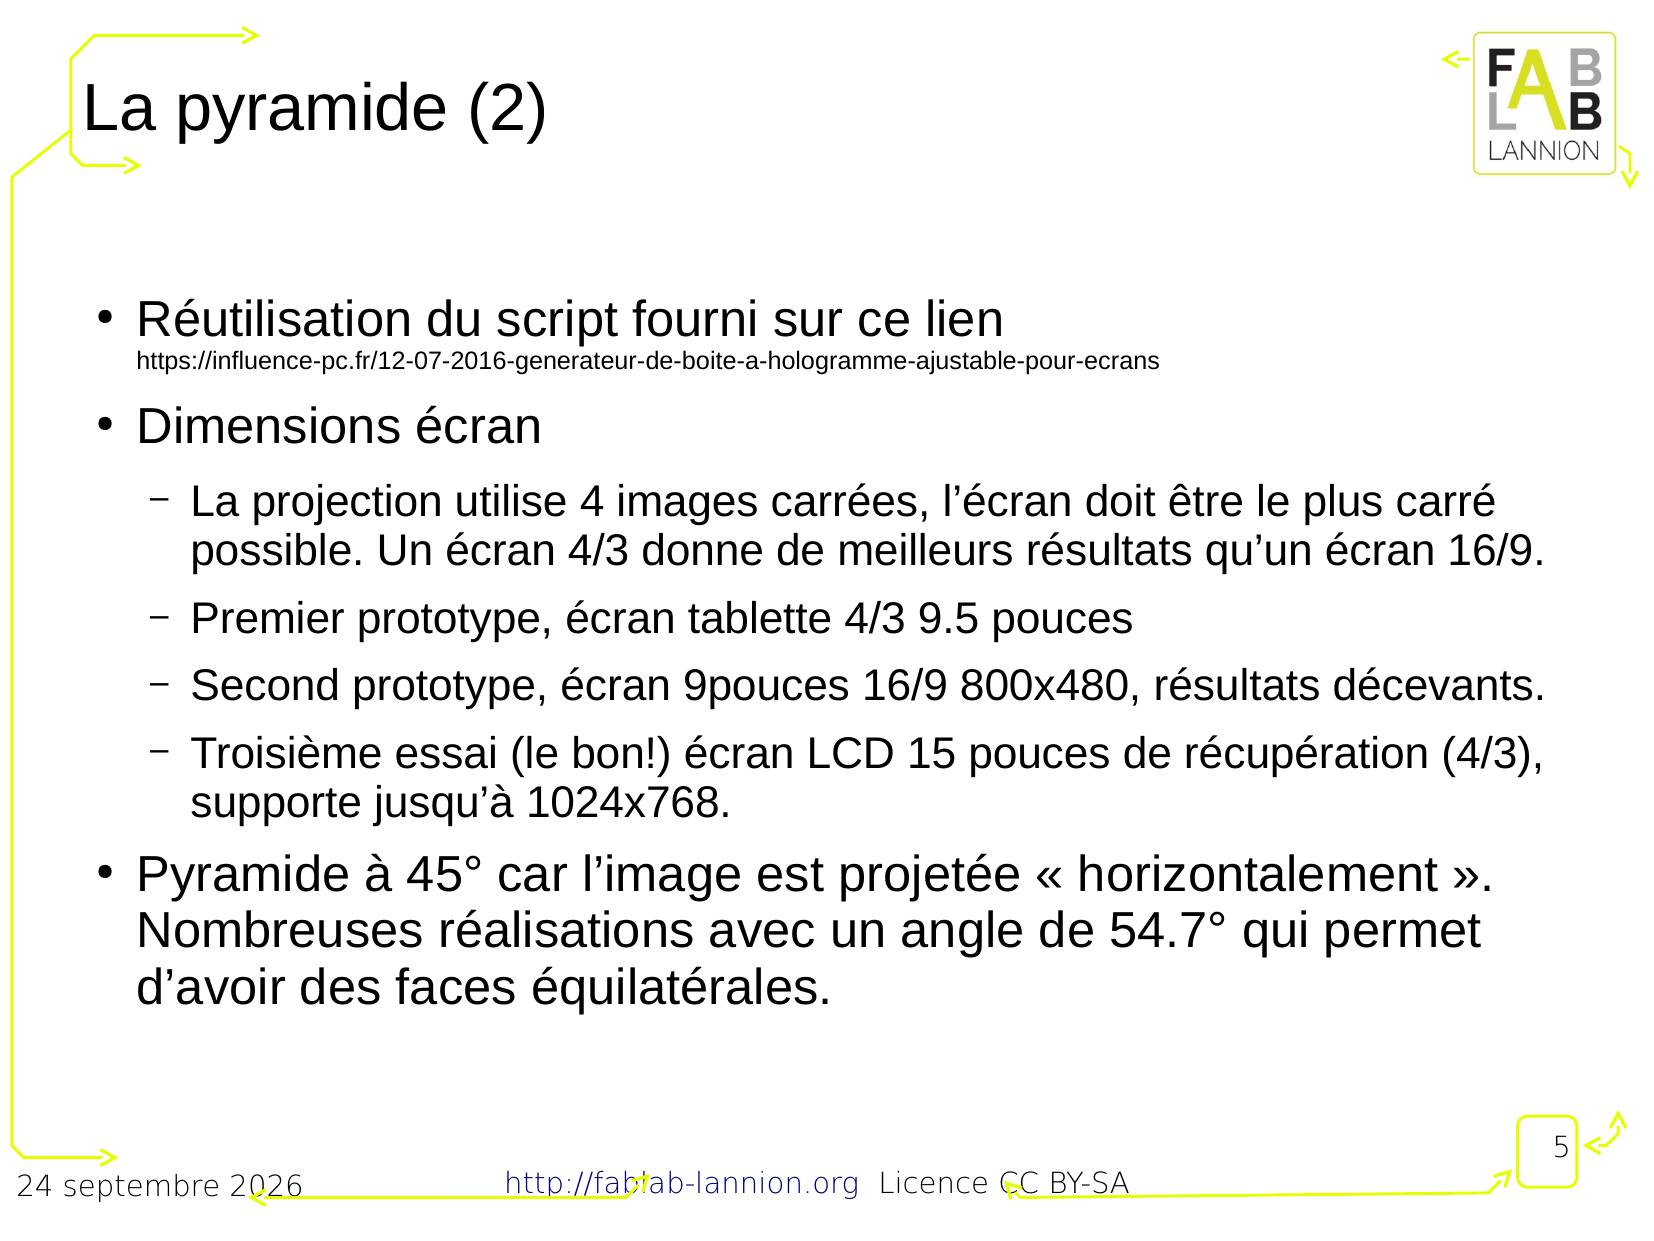

# La pyramide (2)
Réutilisation du script fourni sur ce lien https://influence-pc.fr/12-07-2016-generateur-de-boite-a-hologramme-ajustable-pour-ecrans
Dimensions écran
La projection utilise 4 images carrées, l’écran doit être le plus carré possible. Un écran 4/3 donne de meilleurs résultats qu’un écran 16/9.
Premier prototype, écran tablette 4/3 9.5 pouces
Second prototype, écran 9pouces 16/9 800x480, résultats décevants.
Troisième essai (le bon!) écran LCD 15 pouces de récupération (4/3), supporte jusqu’à 1024x768.
Pyramide à 45° car l’image est projetée « horizontalement ». Nombreuses réalisations avec un angle de 54.7° qui permet d’avoir des faces équilatérales.
5